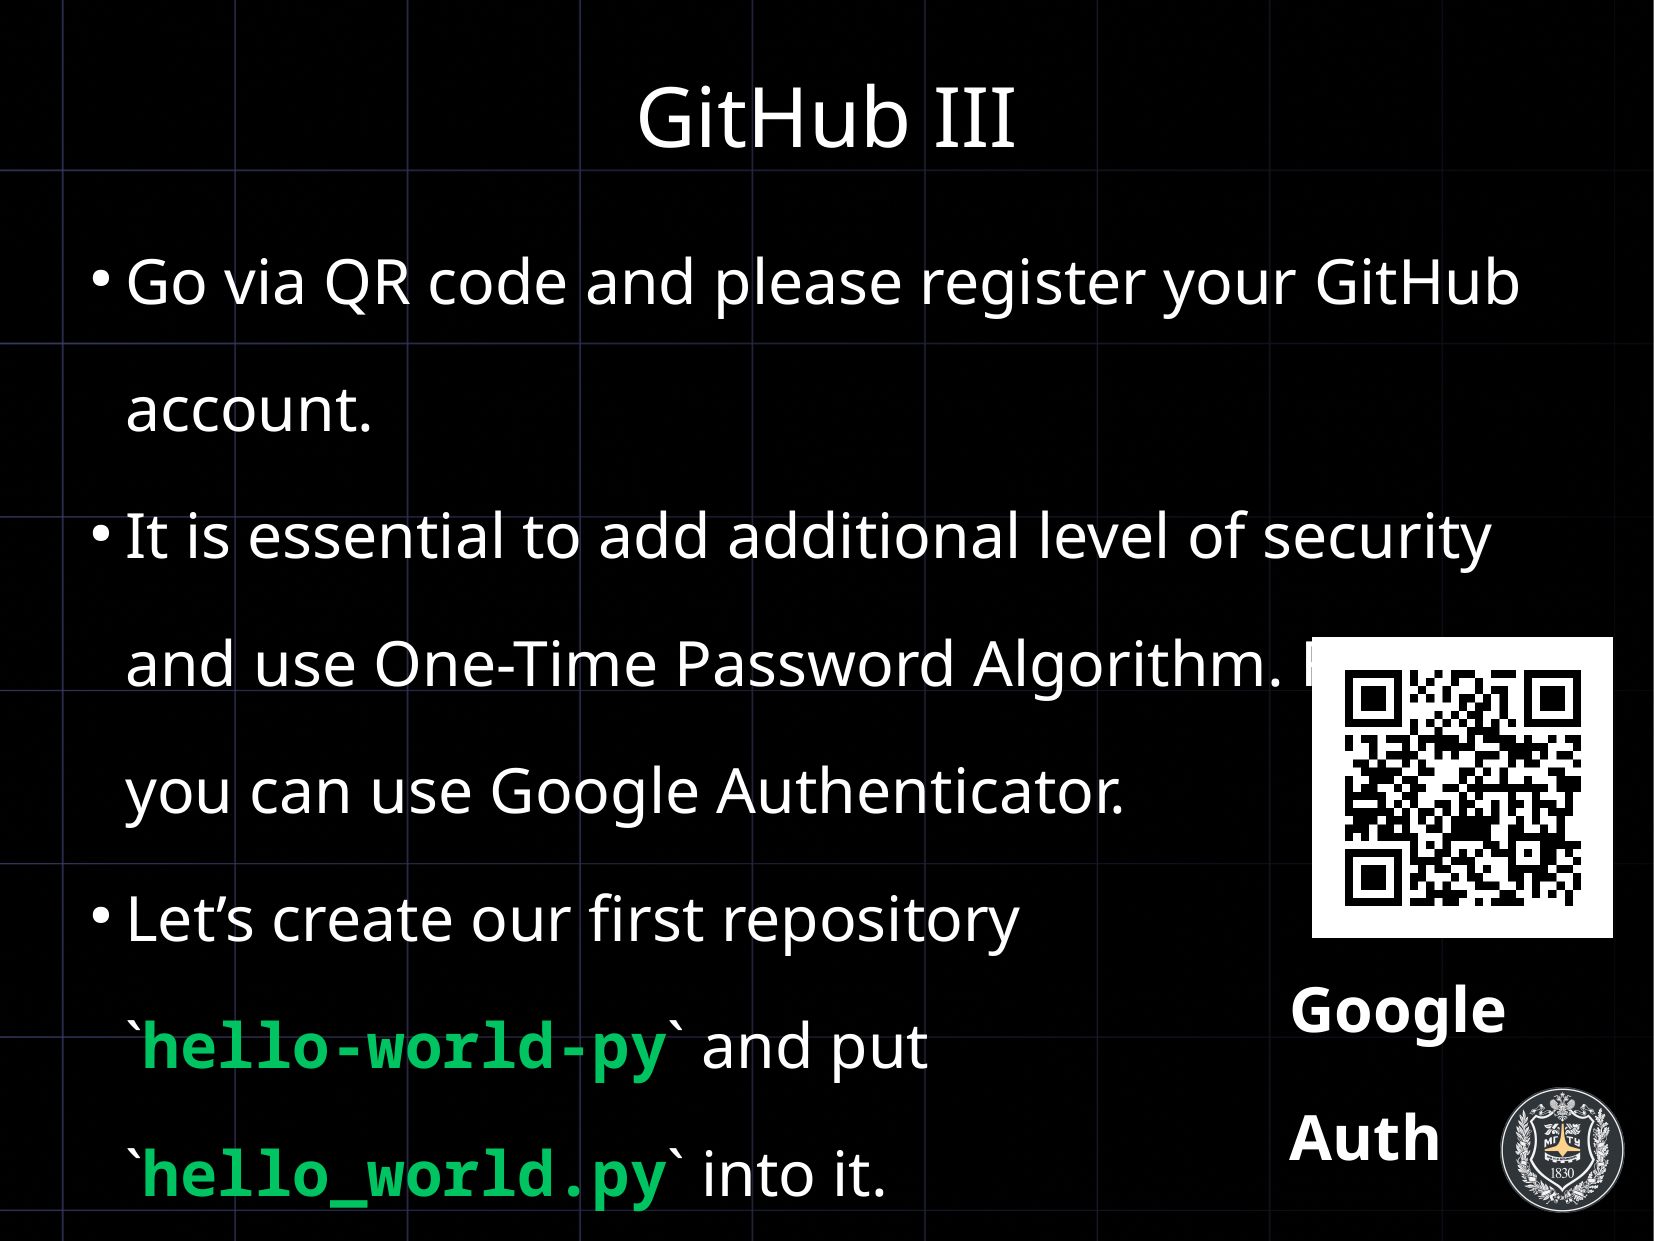

# GitHub III
Go via QR code and please register your GitHub account.
It is essential to add additional level of security and use One-Time Password Algorithm. For it you can use Google Authenticator.
Let’s create our first repository
`hello-world-py` and put
`hello_world.py` into it.
Process of it is shown in the video.
Google Auth